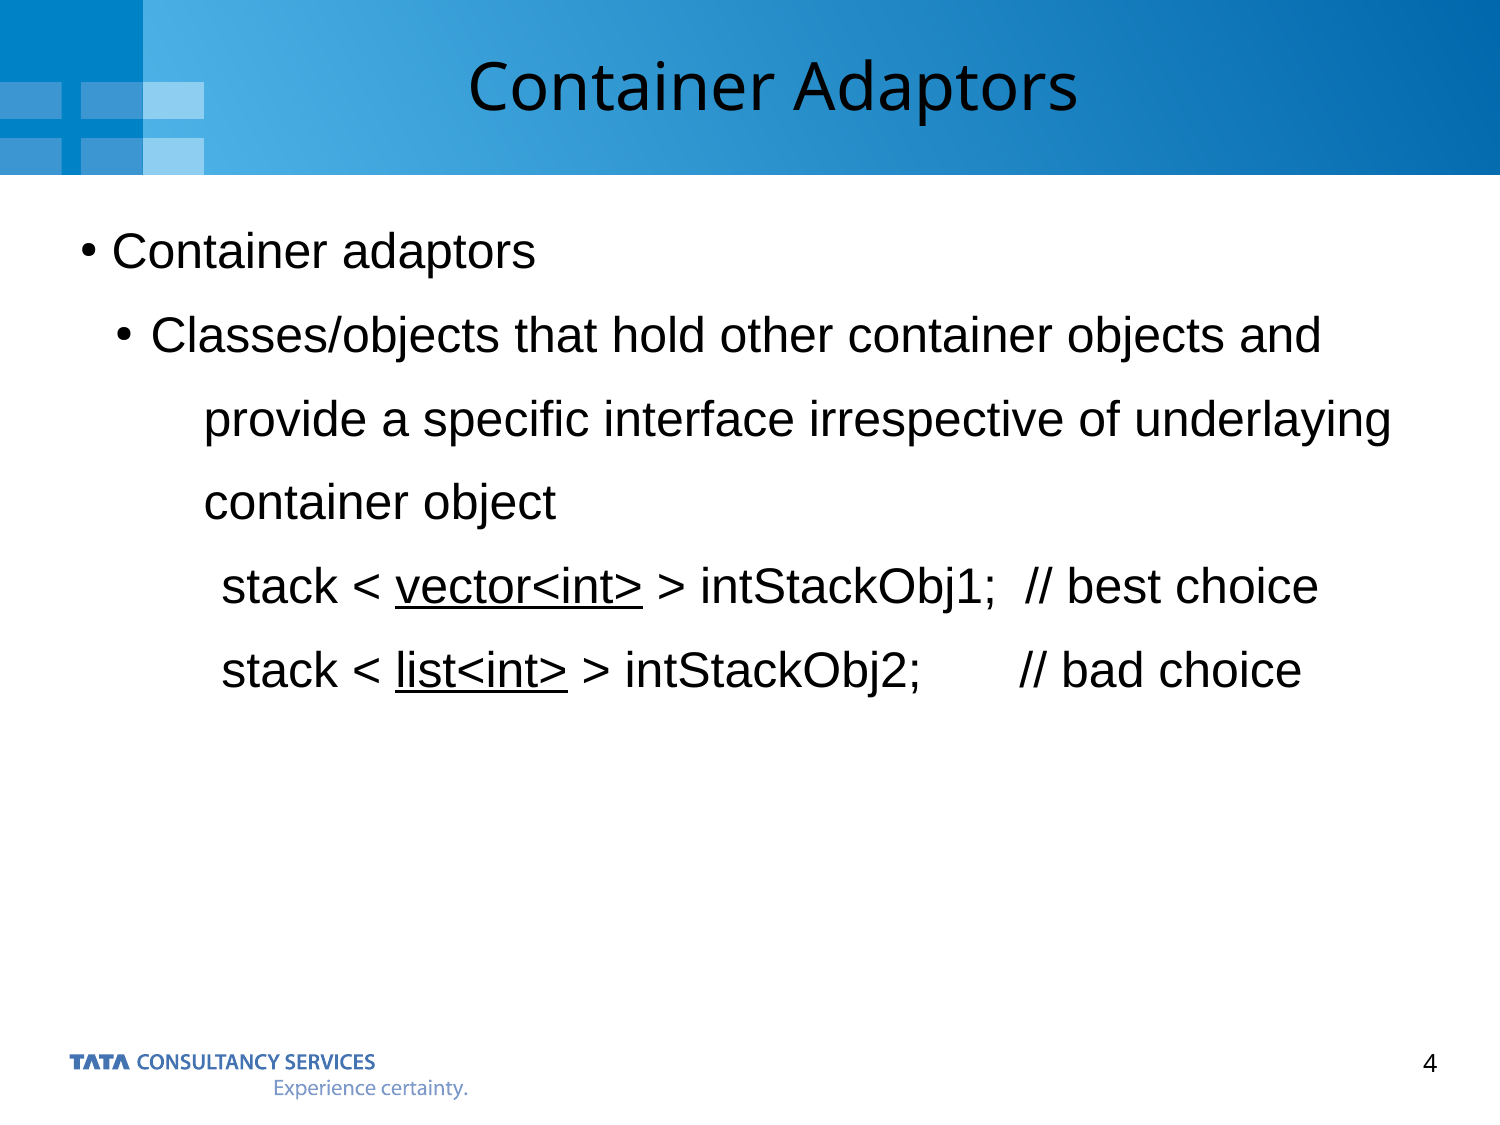

Container Adaptors
 Container adaptors
Classes/objects that hold other container objects and provide a specific interface irrespective of underlaying container object
stack < vector<int> > intStackObj1; // best choice
stack < list<int> > intStackObj2; // bad choice